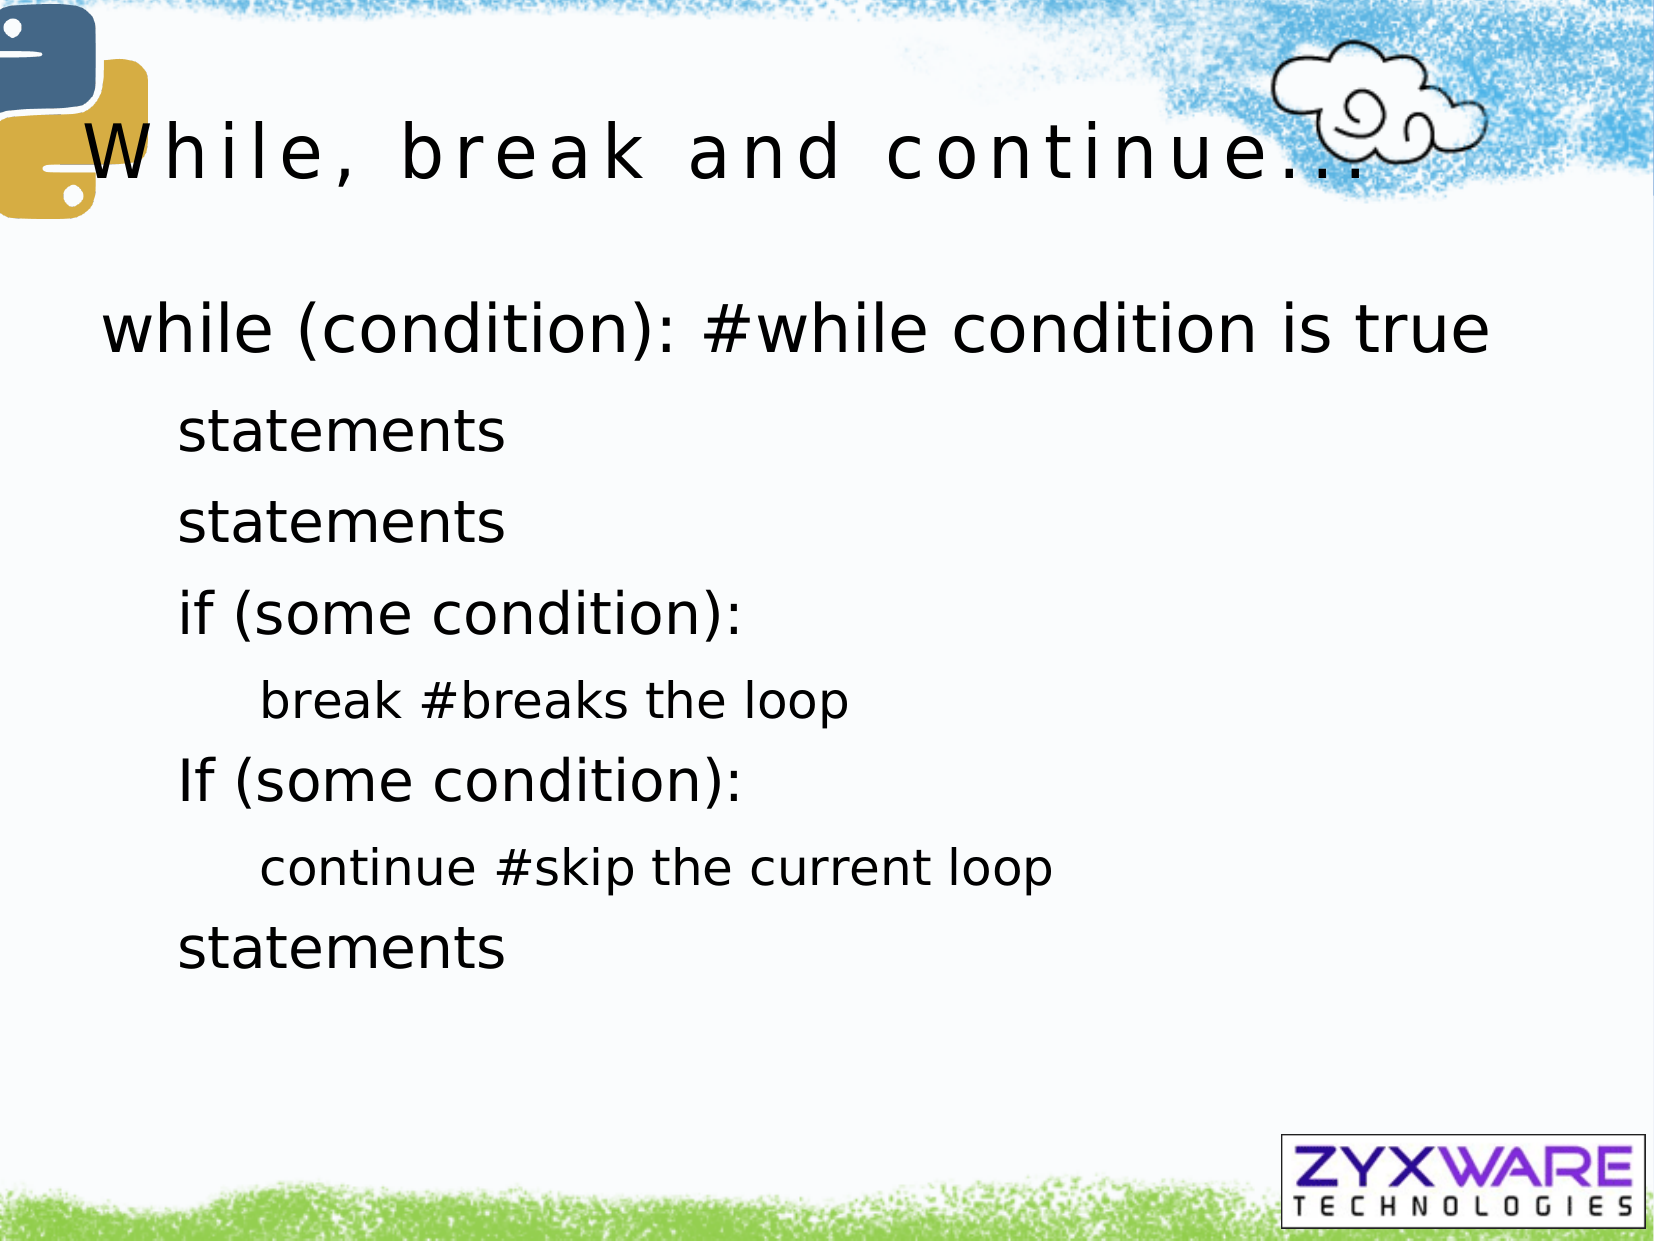

# While, break and continue...
while (condition): #while condition is true
statements
statements
if (some condition):
break #breaks the loop
If (some condition):
continue #skip the current loop
statements